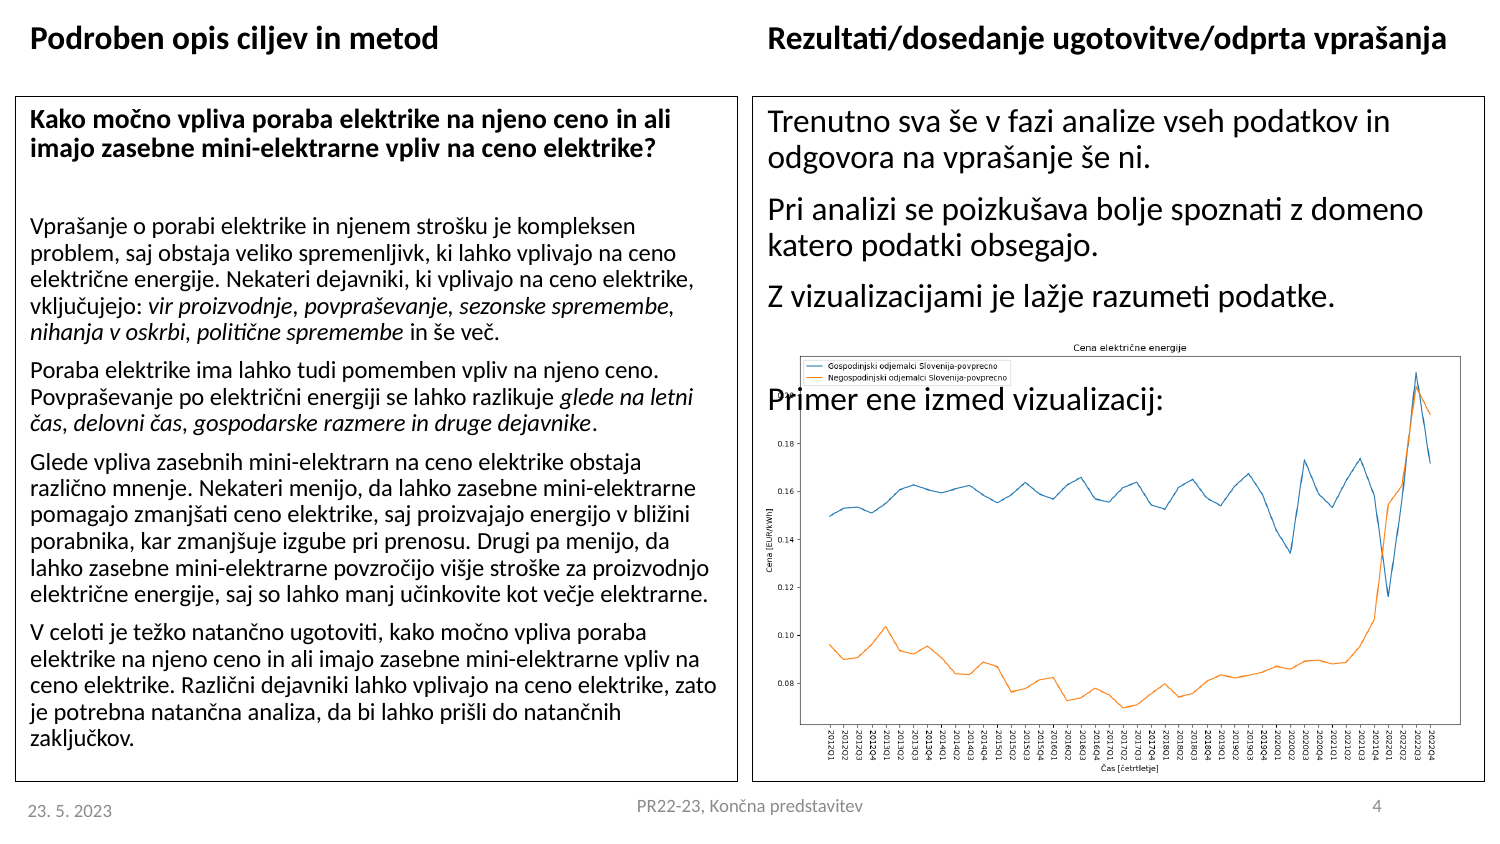

Podroben opis ciljev in metod
Rezultati/dosedanje ugotovitve/odprta vprašanja
# Kako močno vpliva poraba elektrike na njeno ceno in ali imajo zasebne mini-elektrarne vpliv na ceno elektrike?
Vprašanje o porabi elektrike in njenem strošku je kompleksen problem, saj obstaja veliko spremenljivk, ki lahko vplivajo na ceno električne energije. Nekateri dejavniki, ki vplivajo na ceno elektrike, vključujejo: vir proizvodnje, povpraševanje, sezonske spremembe, nihanja v oskrbi, politične spremembe in še več.
Poraba elektrike ima lahko tudi pomemben vpliv na njeno ceno. Povpraševanje po električni energiji se lahko razlikuje glede na letni čas, delovni čas, gospodarske razmere in druge dejavnike.
Glede vpliva zasebnih mini-elektrarn na ceno elektrike obstaja različno mnenje. Nekateri menijo, da lahko zasebne mini-elektrarne pomagajo zmanjšati ceno elektrike, saj proizvajajo energijo v bližini porabnika, kar zmanjšuje izgube pri prenosu. Drugi pa menijo, da lahko zasebne mini-elektrarne povzročijo višje stroške za proizvodnjo električne energije, saj so lahko manj učinkovite kot večje elektrarne.
V celoti je težko natančno ugotoviti, kako močno vpliva poraba elektrike na njeno ceno in ali imajo zasebne mini-elektrarne vpliv na ceno elektrike. Različni dejavniki lahko vplivajo na ceno elektrike, zato je potrebna natančna analiza, da bi lahko prišli do natančnih zaključkov.
Trenutno sva še v fazi analize vseh podatkov in odgovora na vprašanje še ni.
Pri analizi se poizkušava bolje spoznati z domeno katero podatki obsegajo.
Z vizualizacijami je lažje razumeti podatke.
Primer ene izmed vizualizacij:
PR22-23, Končna predstavitev
4
23. 5. 2023